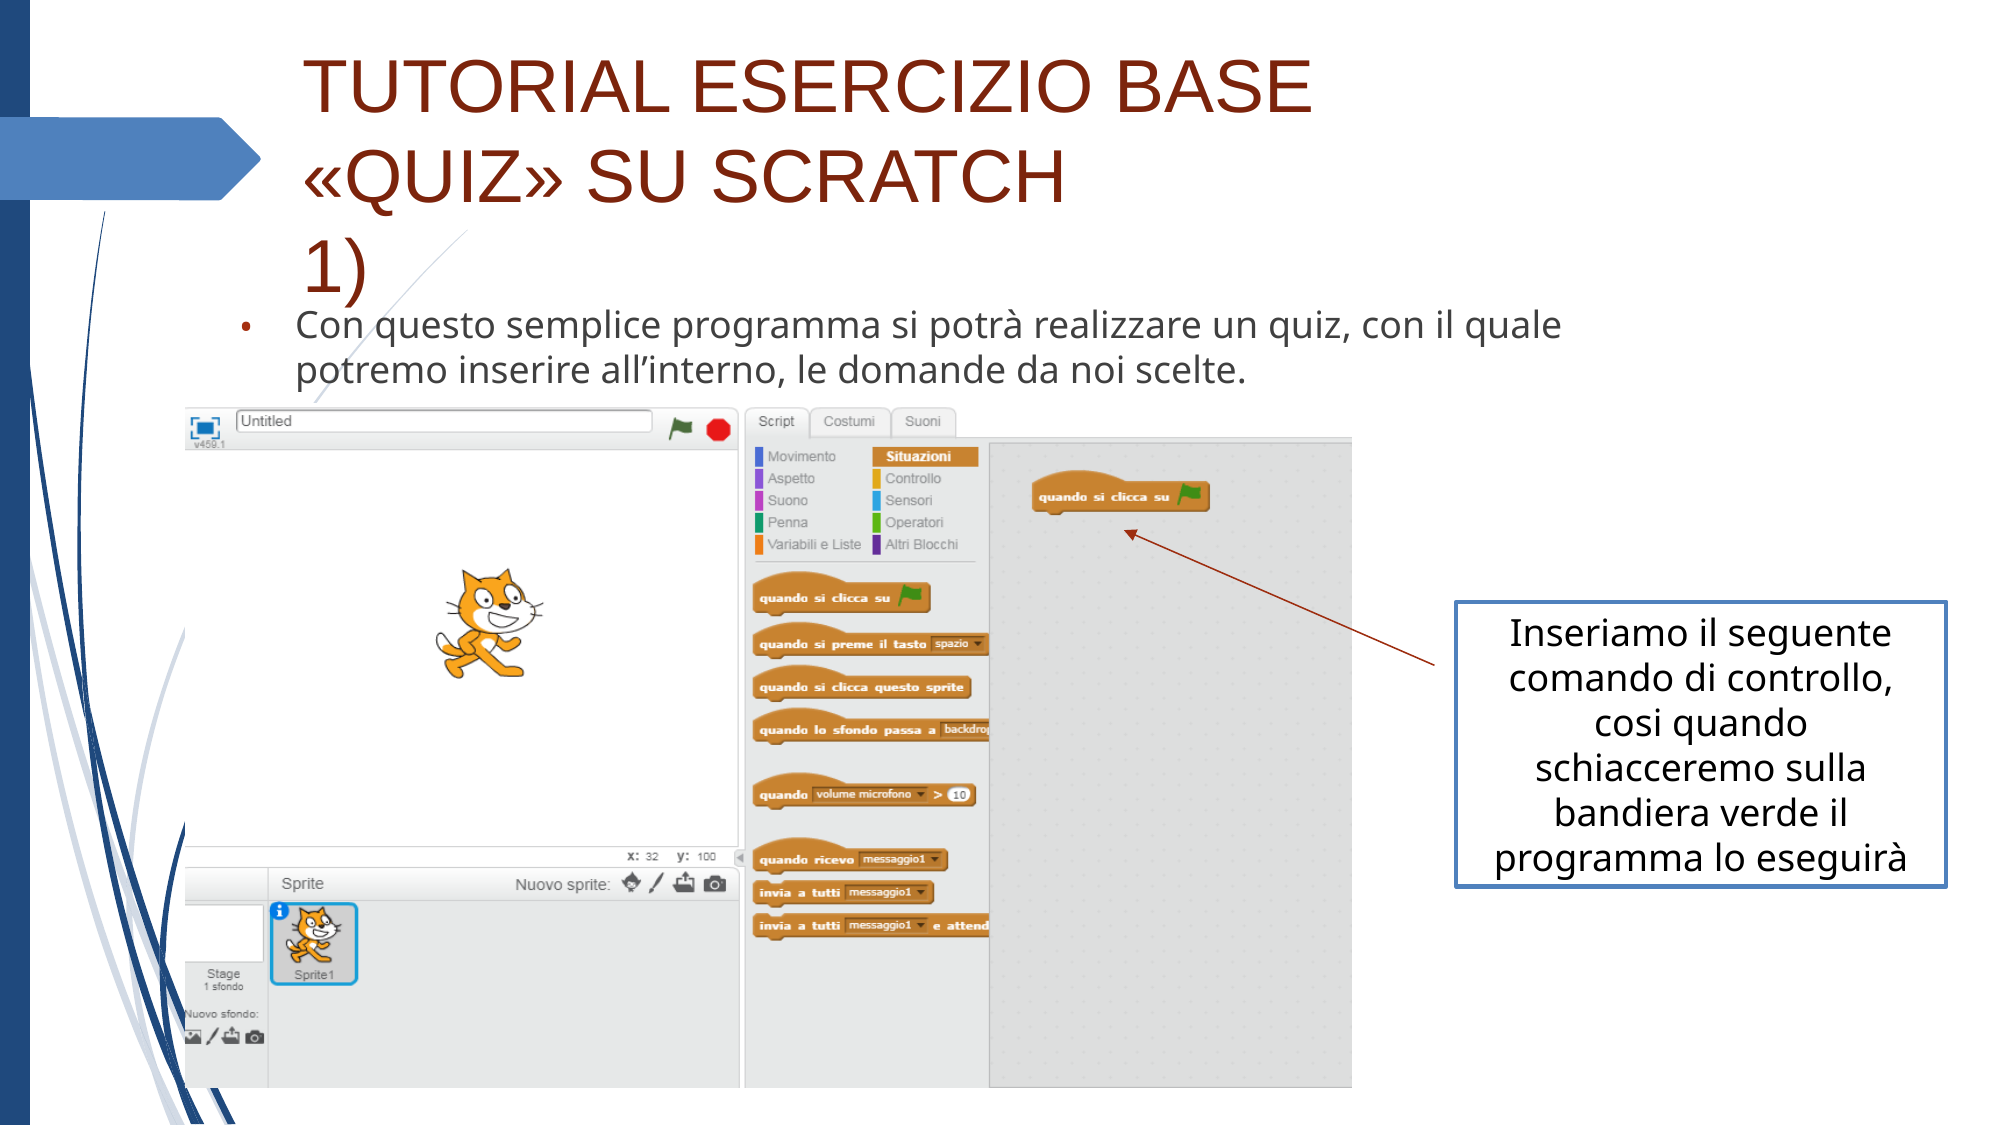

TUTORIAL ESERCIZIO BASE
«QUIZ» SU SCRATCH
1)
Con questo semplice programma si potrà realizzare un quiz, con il quale potremo inserire all’interno, le domande da noi scelte.
Inseriamo il seguente comando di controllo, cosi quando schiacceremo sulla bandiera verde il programma lo eseguirà